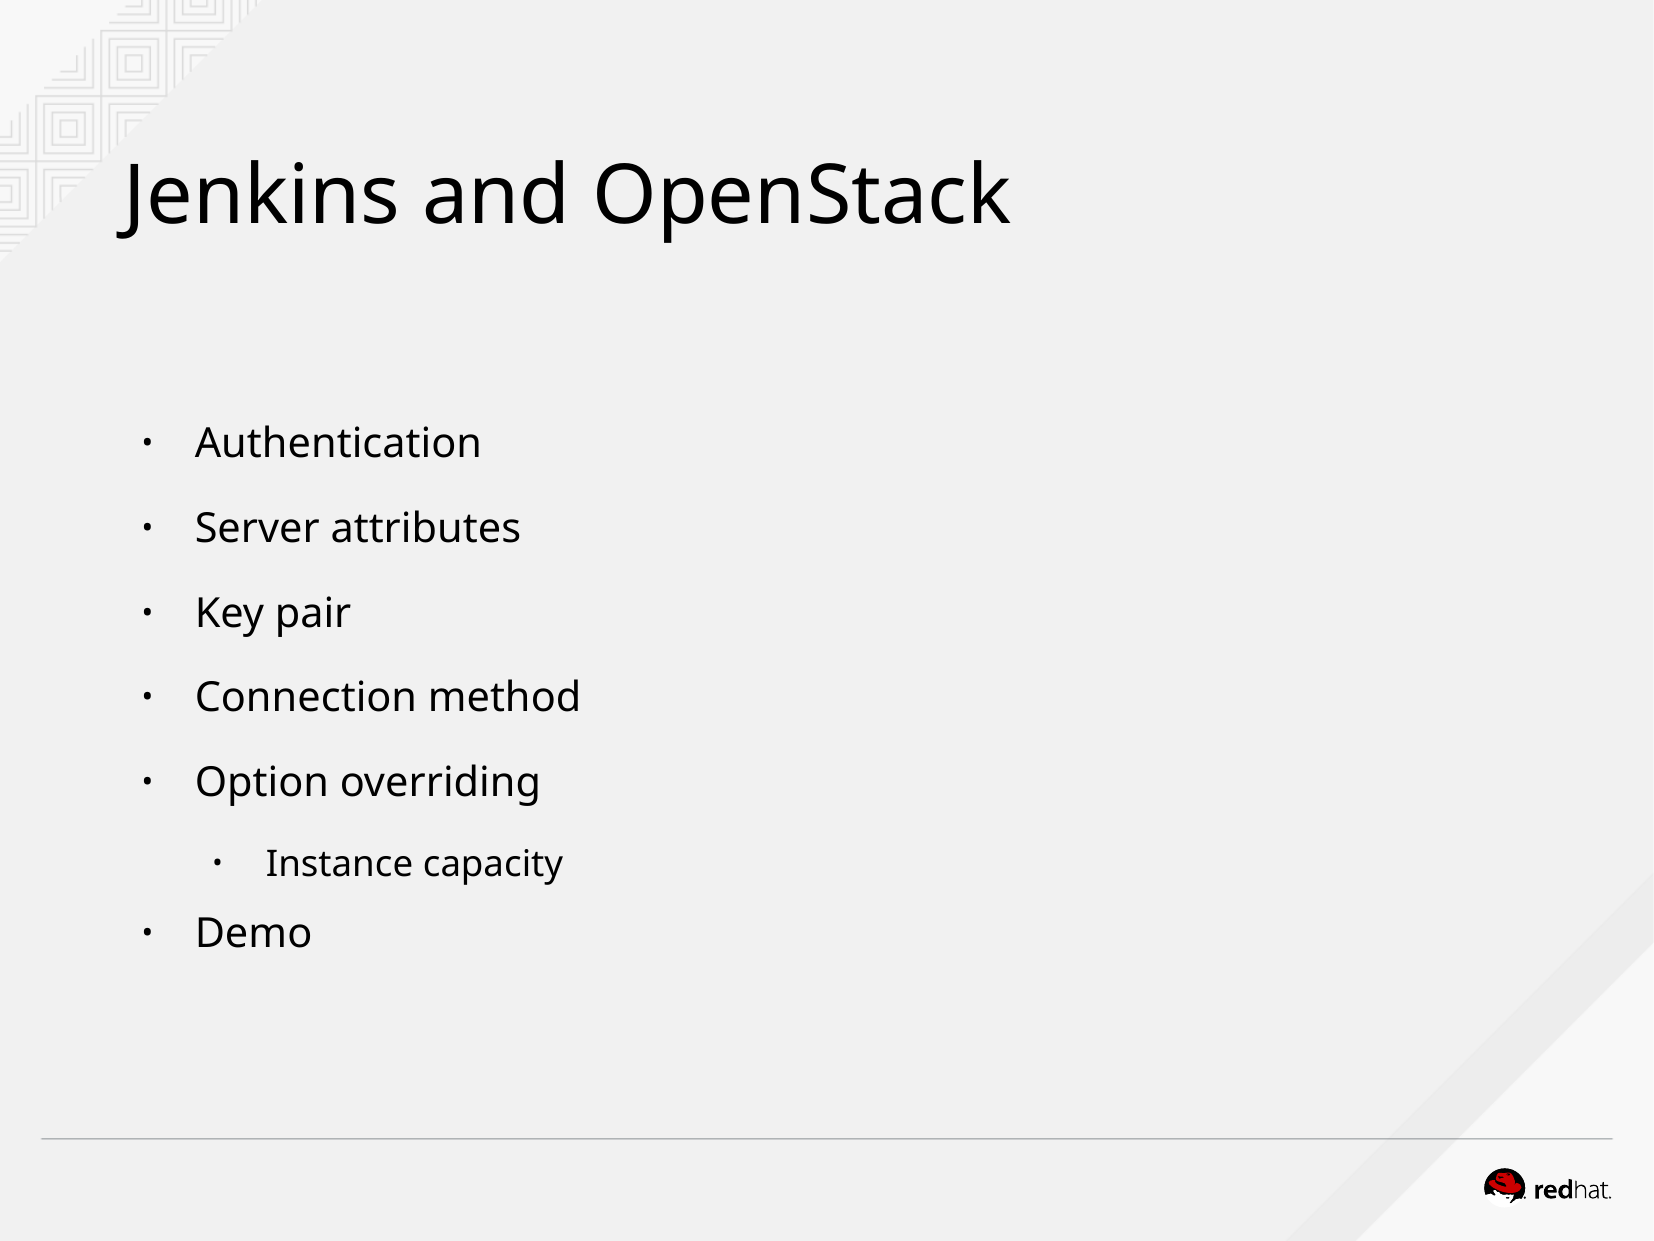

# Jenkins and OpenStack
Authentication
Server attributes
Key pair
Connection method
Option overriding
Instance capacity
Demo